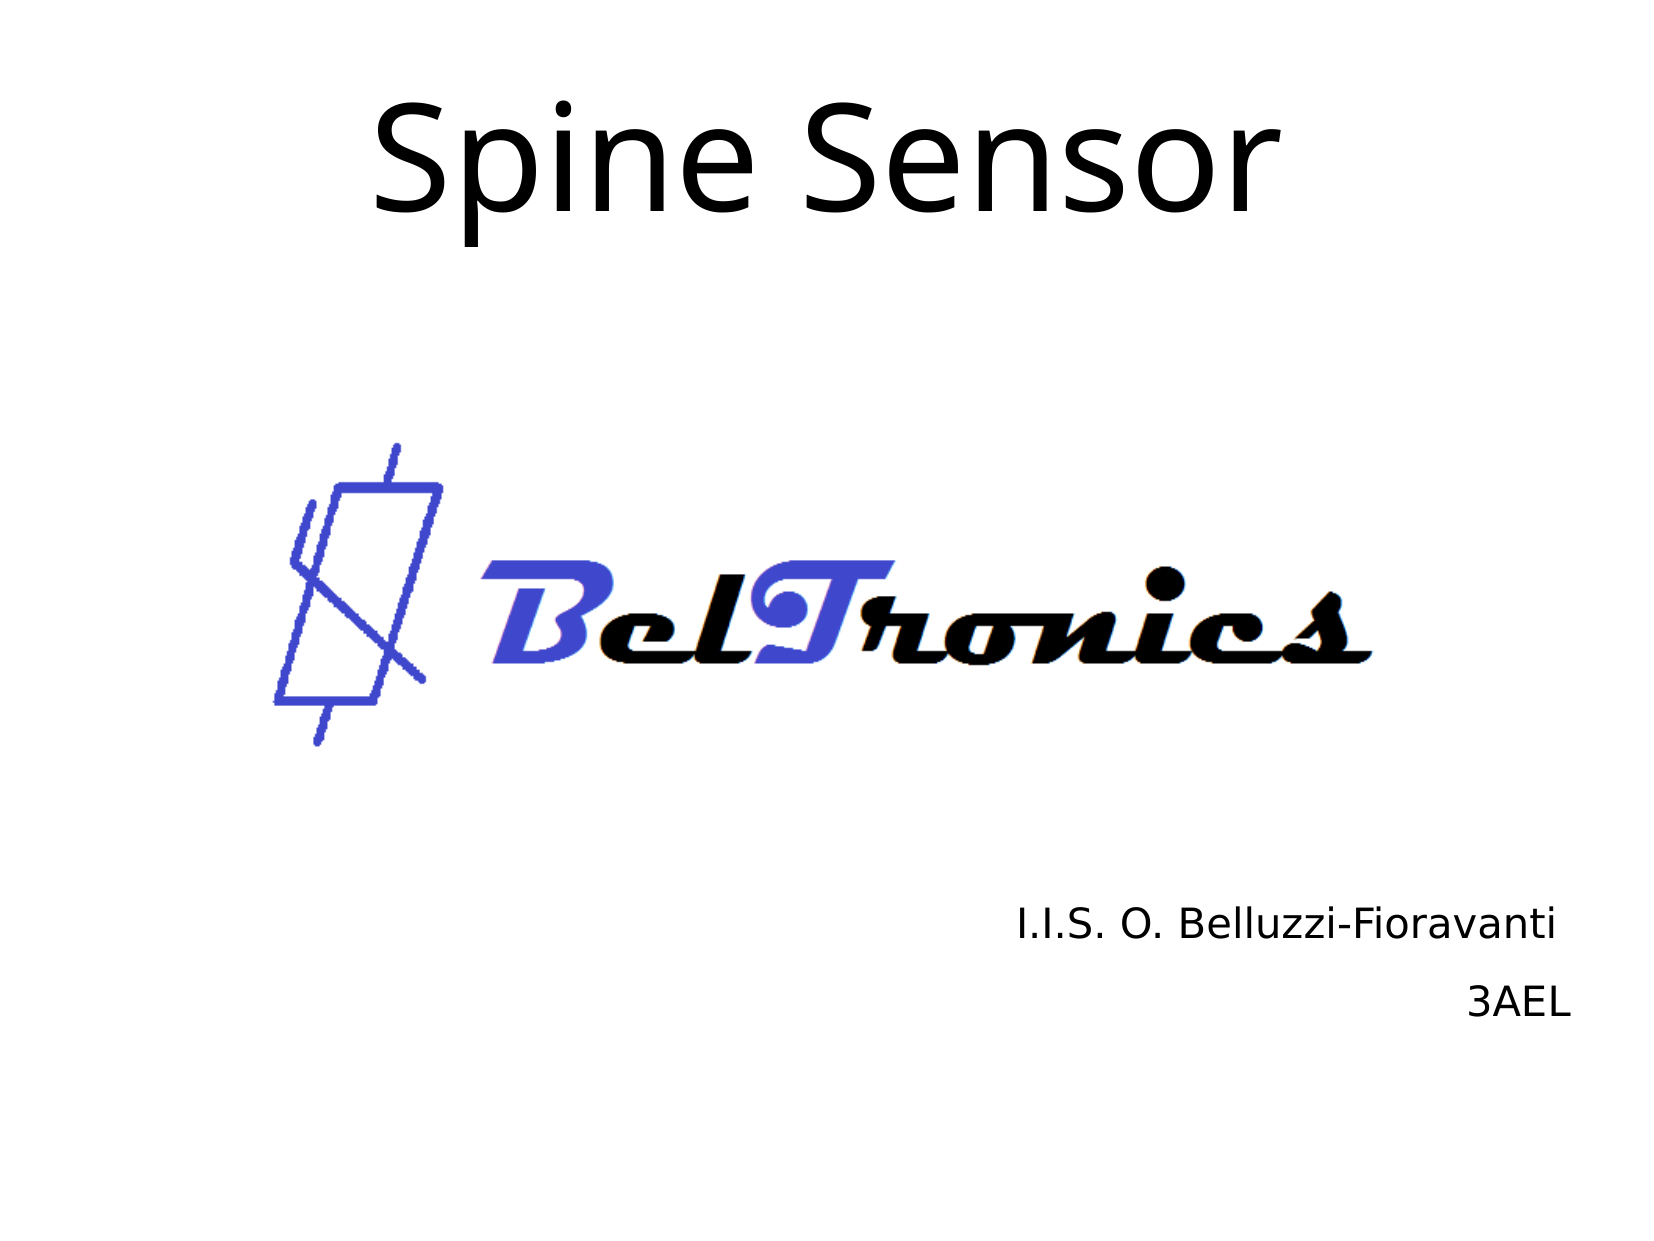

# Spine Sensor
I.I.S. O. Belluzzi-Fioravanti
3AEL